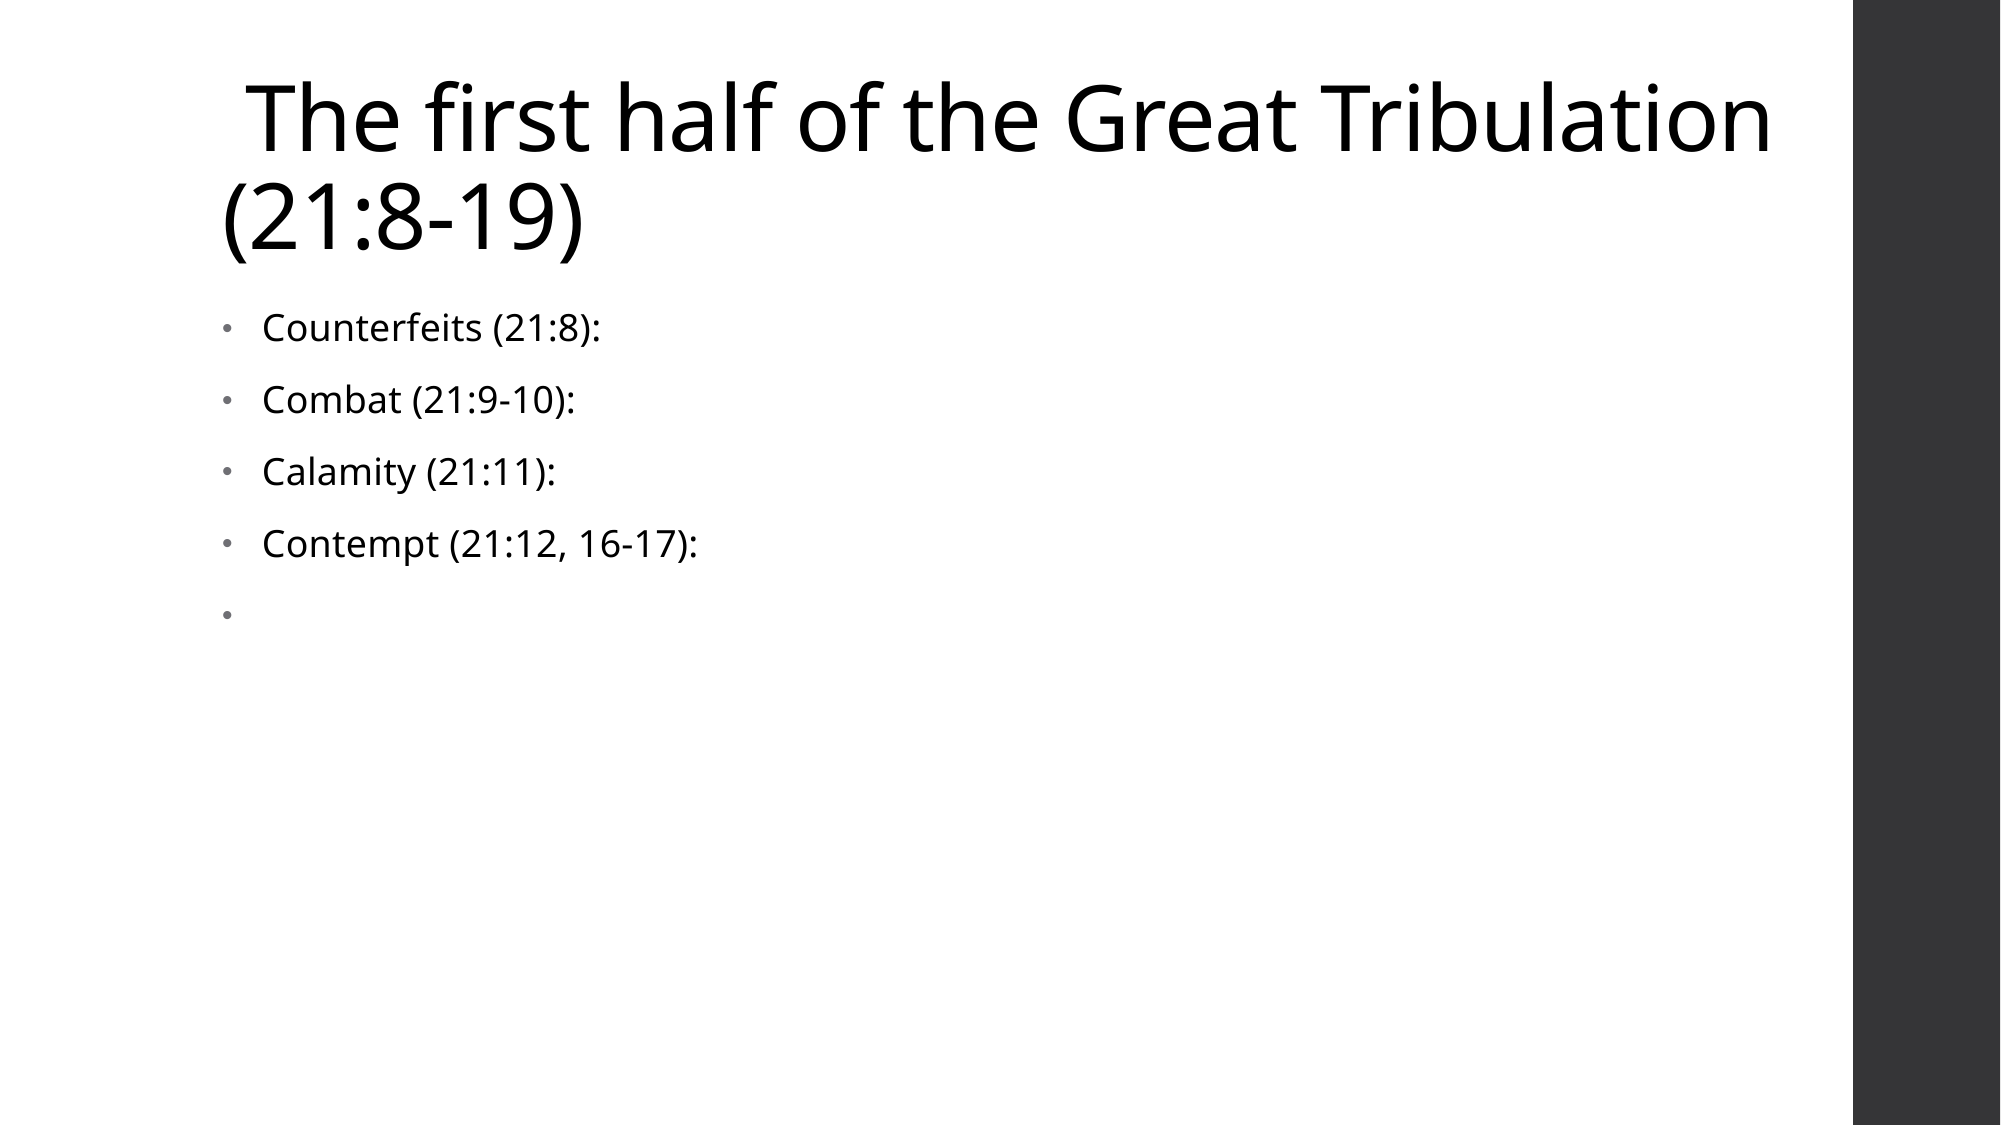

# The first half of the Great Tribulation (21:8-19)
 Counterfeits (21:8):
 Combat (21:9-10):
 Calamity (21:11):
 Contempt (21:12, 16-17):